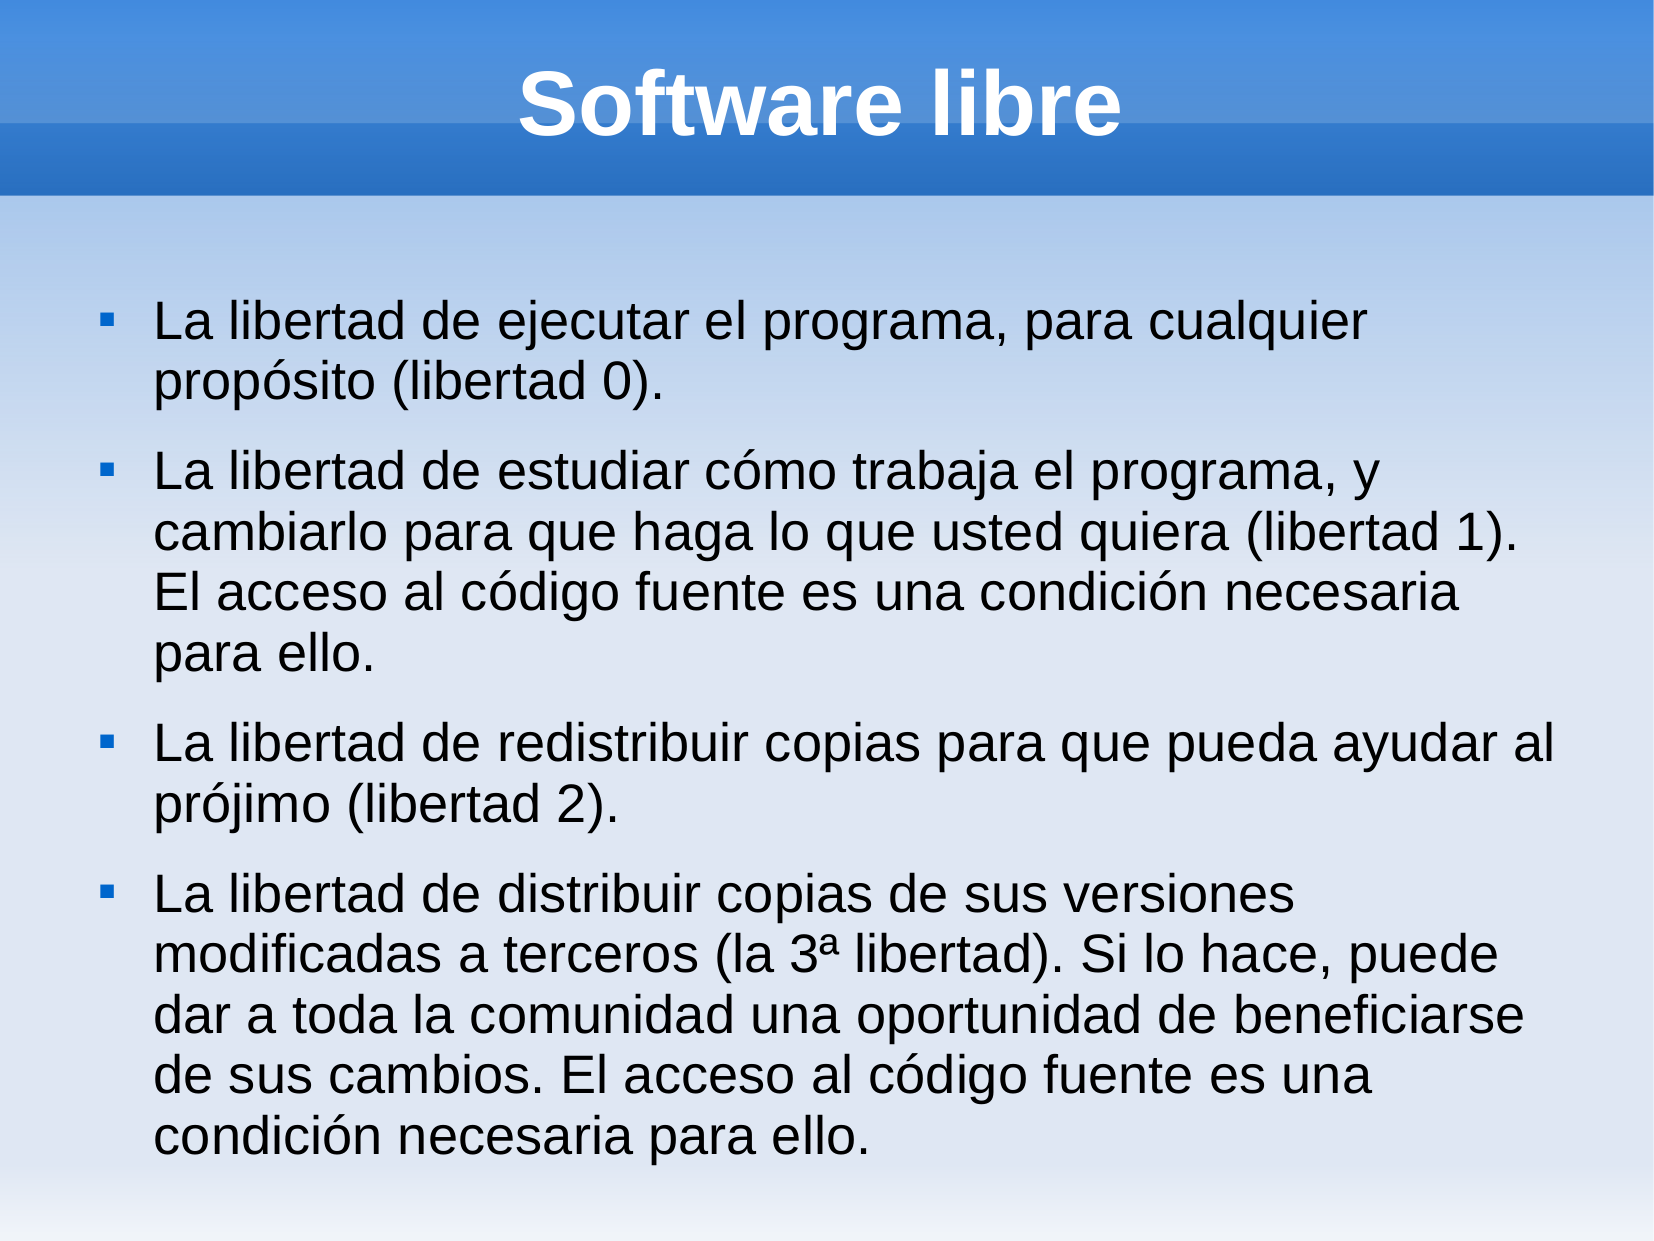

# Software libre
La libertad de ejecutar el programa, para cualquier propósito (libertad 0).
La libertad de estudiar cómo trabaja el programa, y cambiarlo para que haga lo que usted quiera (libertad 1). El acceso al código fuente es una condición necesaria para ello.
La libertad de redistribuir copias para que pueda ayudar al prójimo (libertad 2).
La libertad de distribuir copias de sus versiones modificadas a terceros (la 3ª libertad). Si lo hace, puede dar a toda la comunidad una oportunidad de beneficiarse de sus cambios. El acceso al código fuente es una condición necesaria para ello.